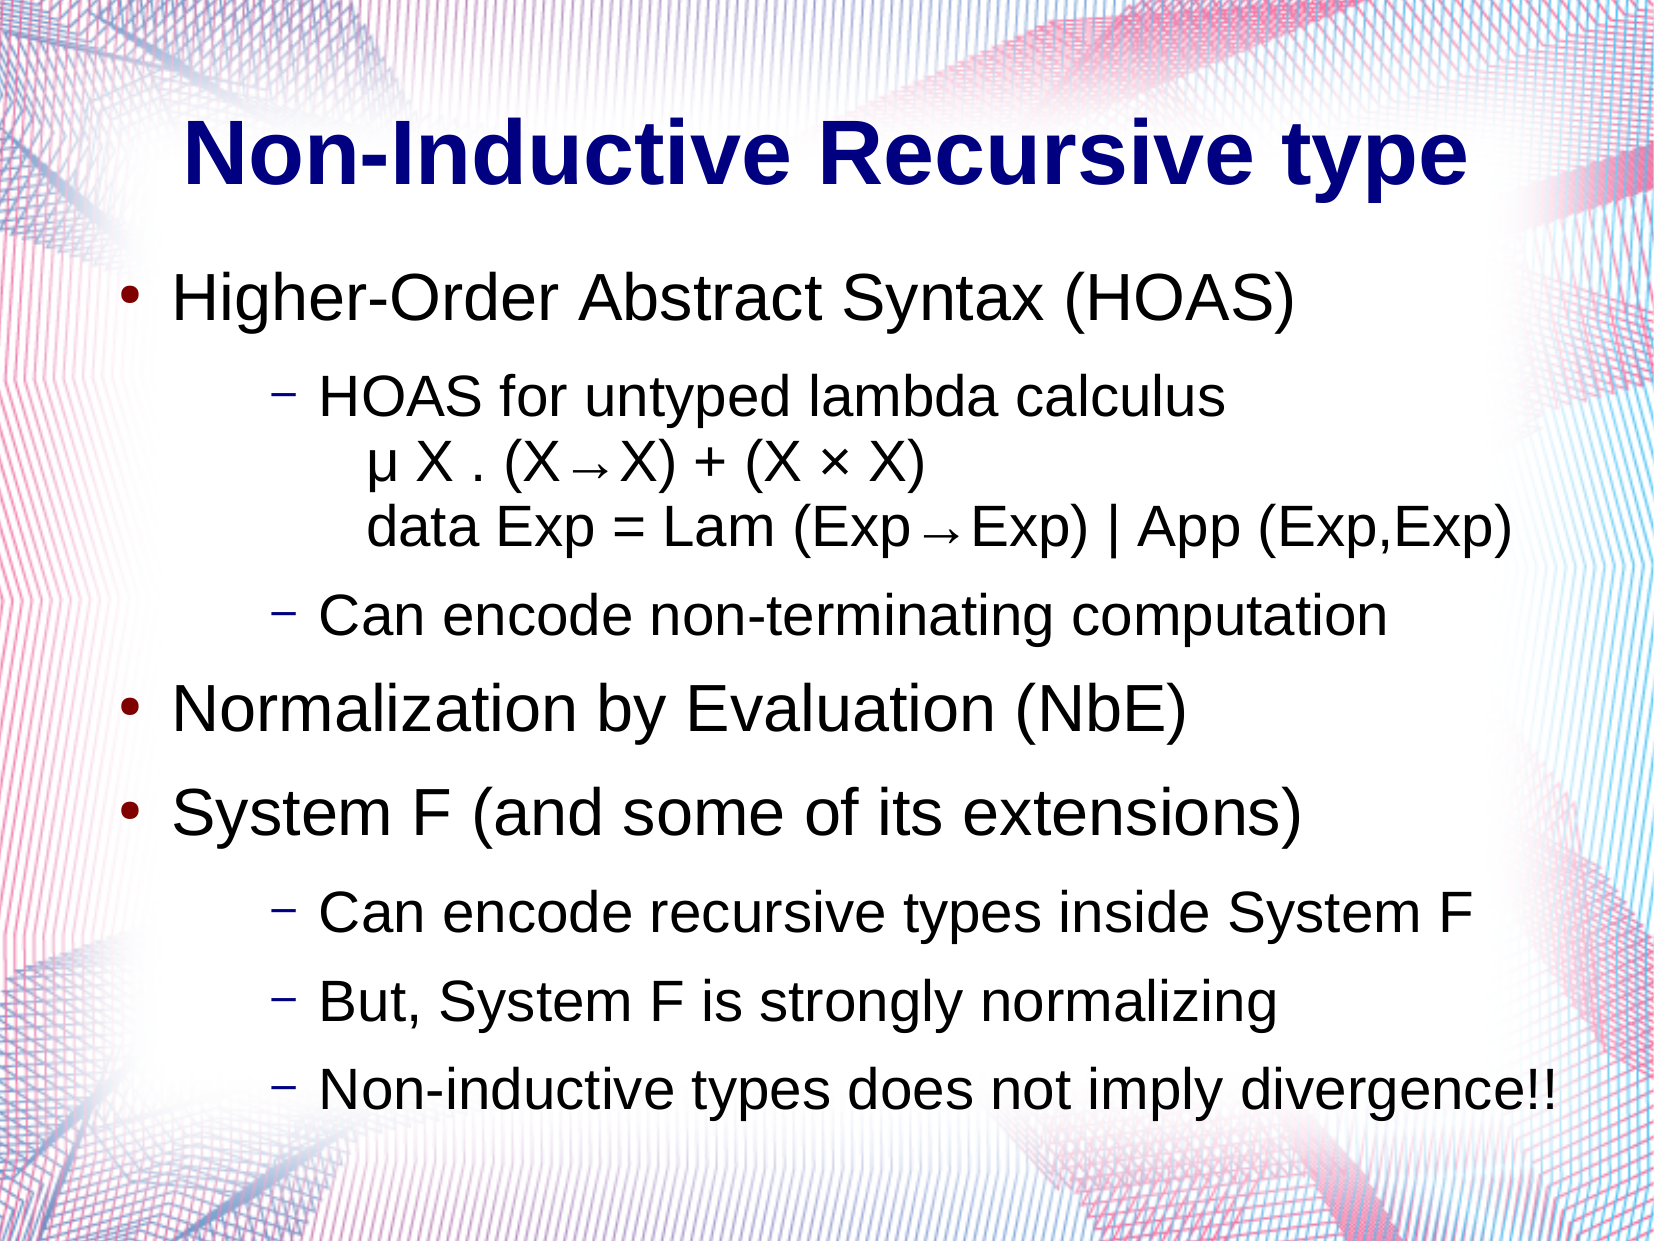

# Non-Inductive Recursive type
Higher-Order Abstract Syntax (HOAS)
HOAS for untyped lambda calculus
μ X . (X→X) + (X × X)
data Exp = Lam (Exp→Exp) | App (Exp,Exp)
Can encode non-terminating computation
Normalization by Evaluation (NbE)
System F (and some of its extensions)
Can encode recursive types inside System F
But, System F is strongly normalizing
Non-inductive types does not imply divergence!!